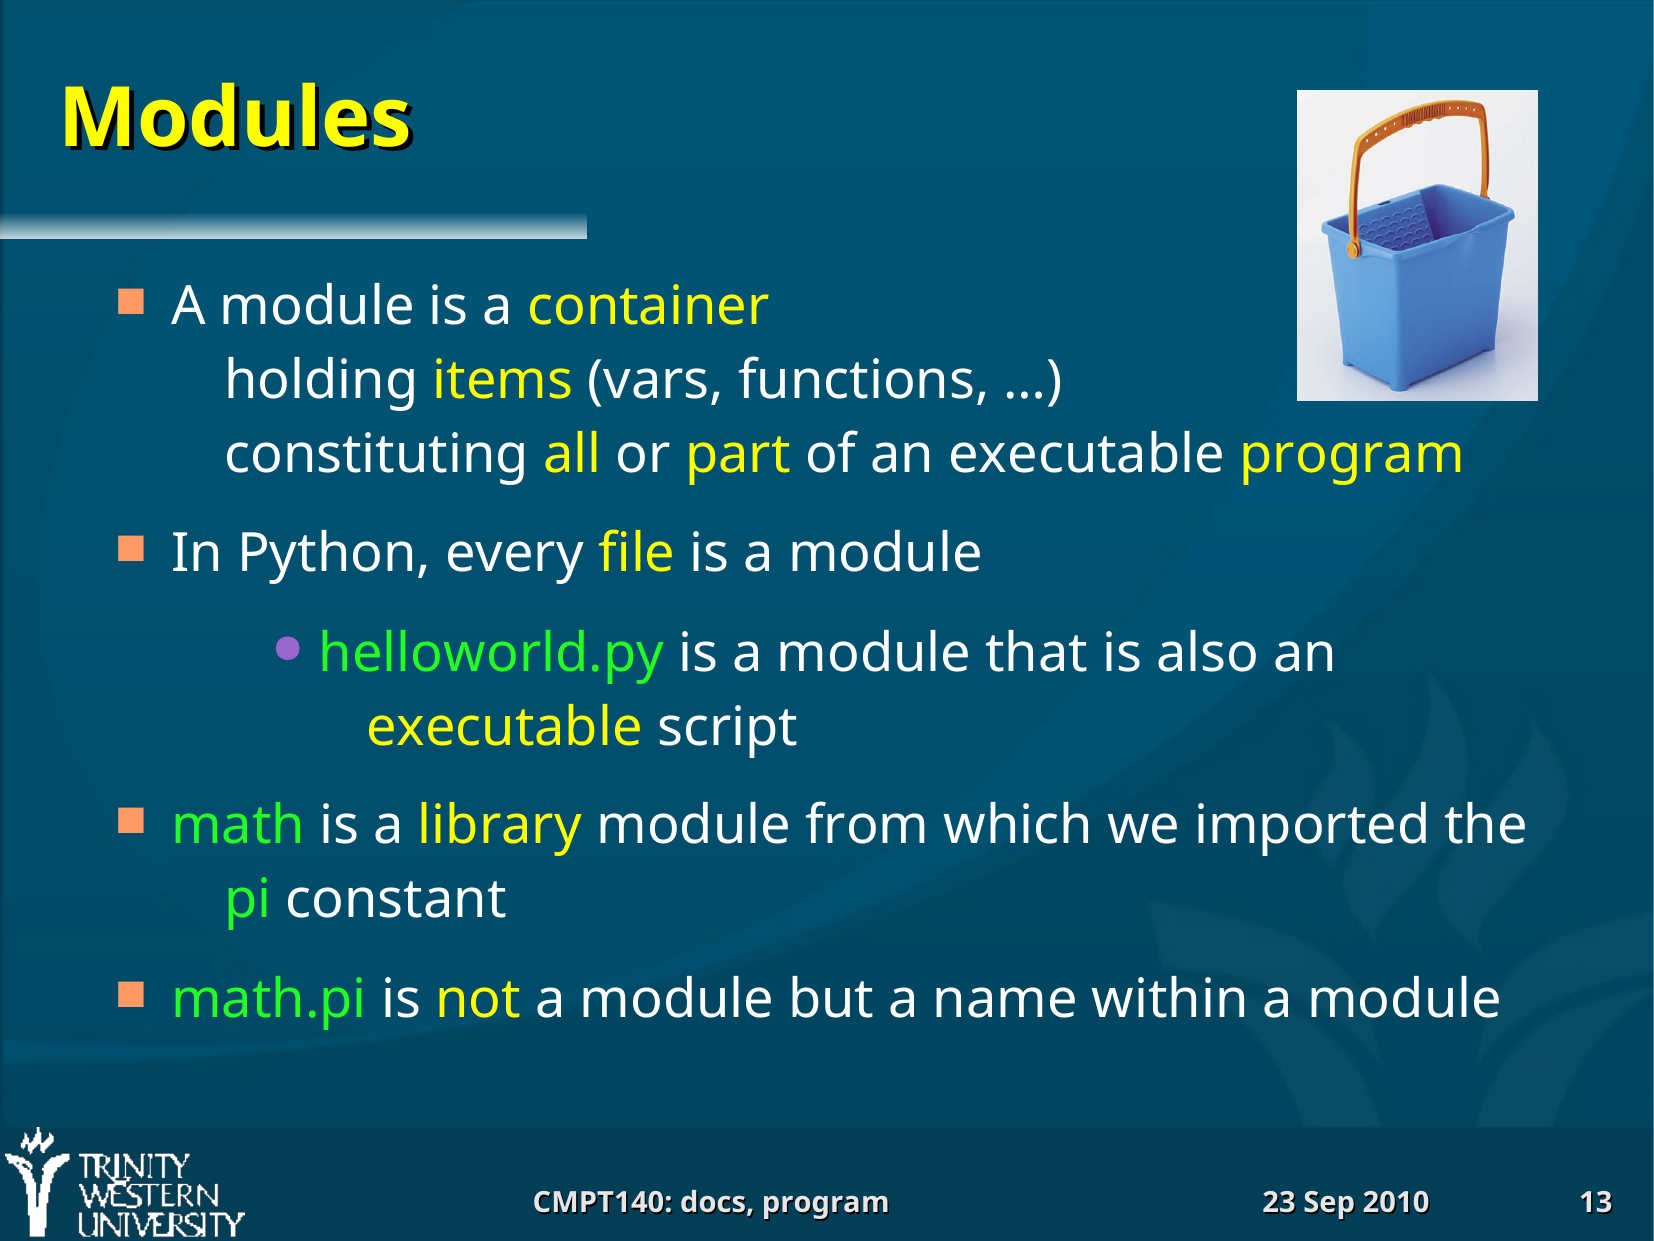

# Modules
A module is a container
holding items (vars, functions, …)
constituting all or part of an executable program
In Python, every file is a module
helloworld.py is a module that is also an executable script
math is a library module from which we imported the pi constant
math.pi is not a module but a name within a module
CMPT140: docs, program
23 Sep 2010
13